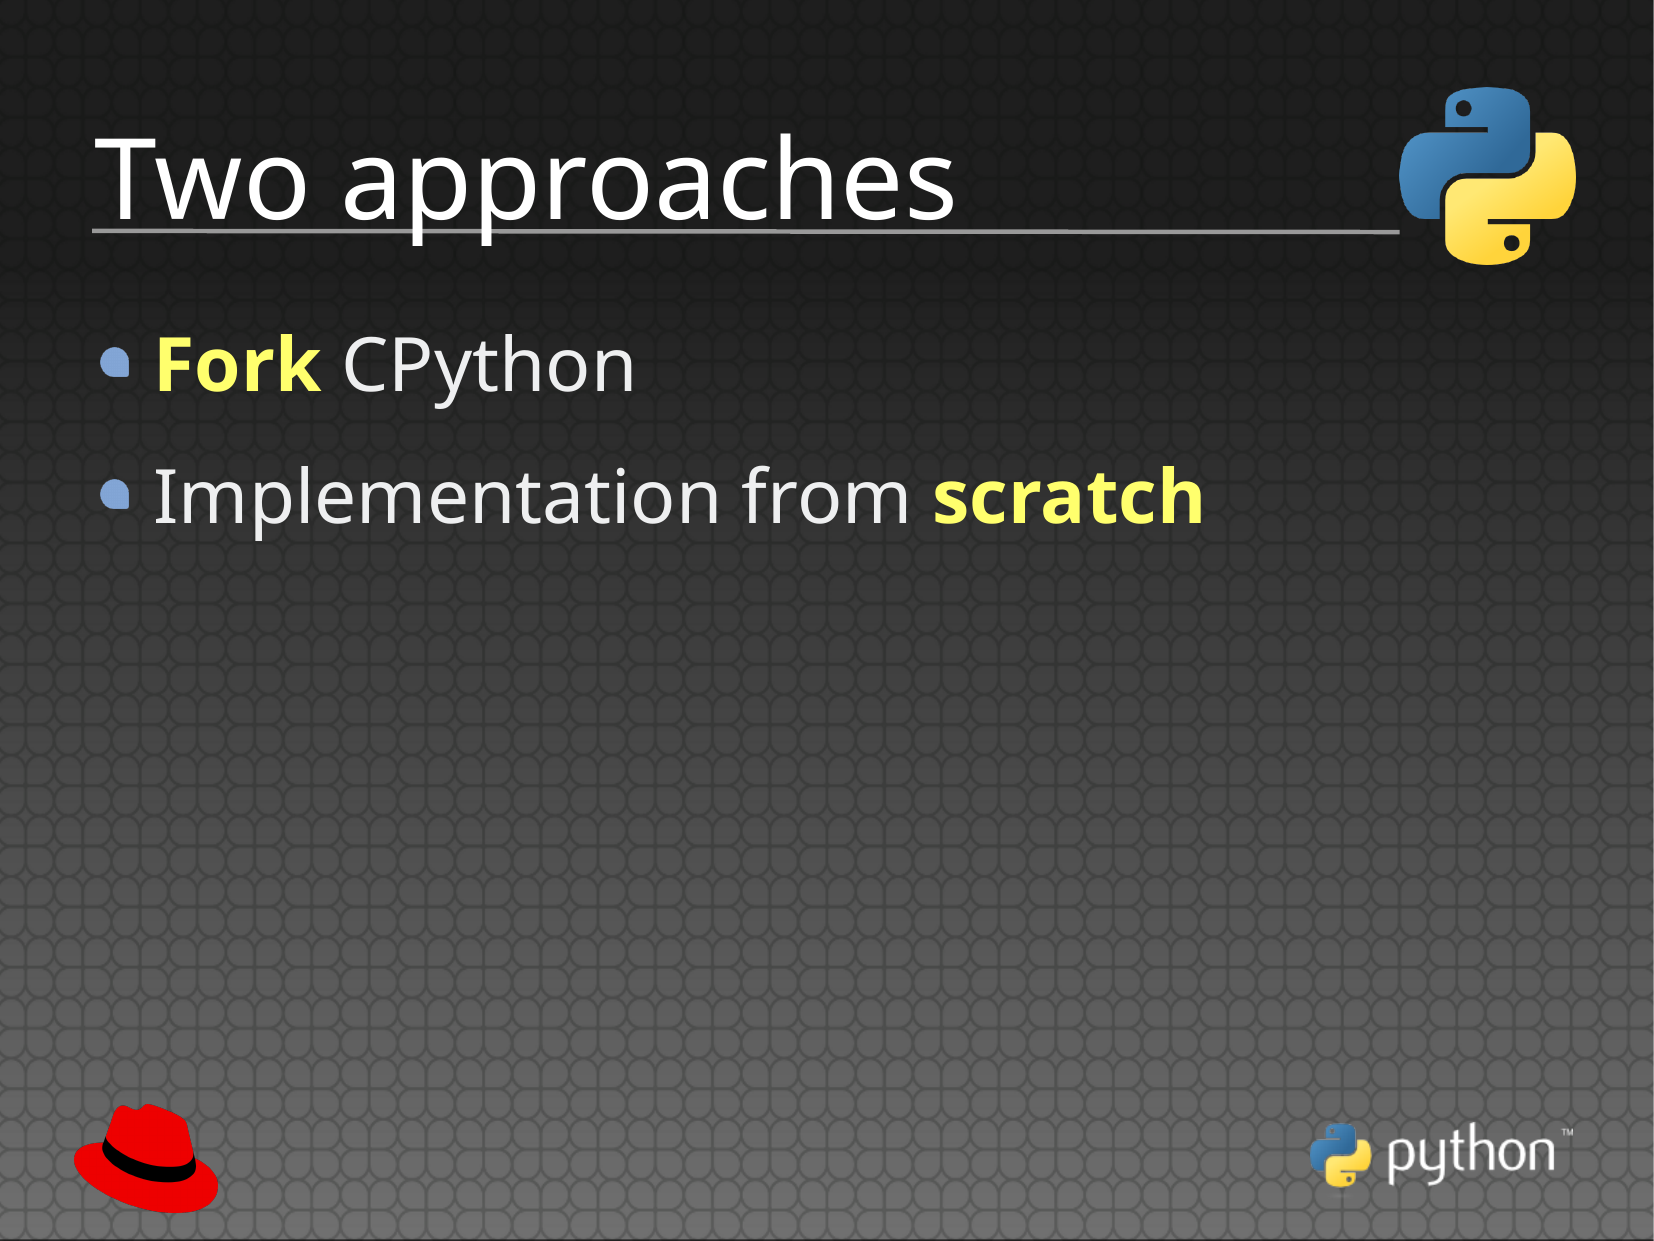

Two approaches
# Fork CPython
Implementation from scratch